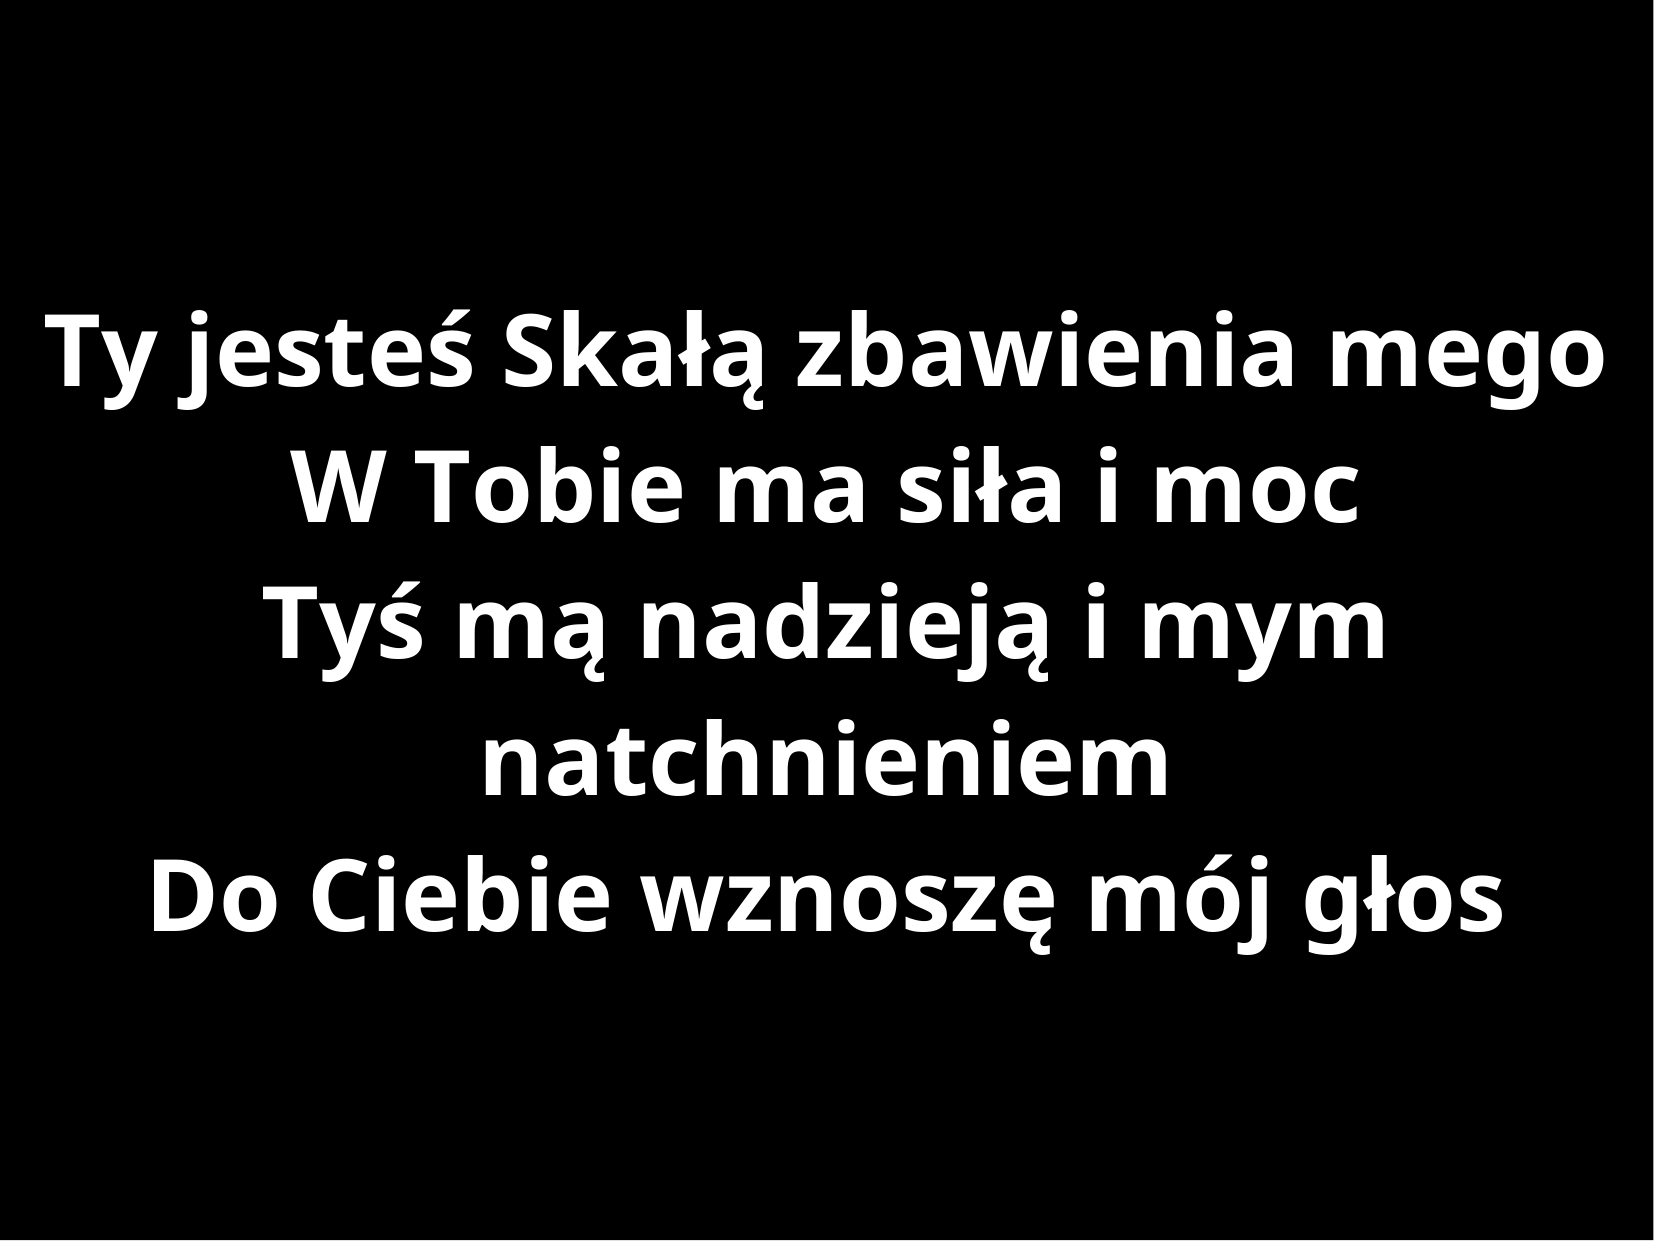

# Ty jesteś Skałą zbawienia mego W Tobie ma siła i moc Tyś mą nadzieją i mym natchnieniem Do Ciebie wznoszę mój głos